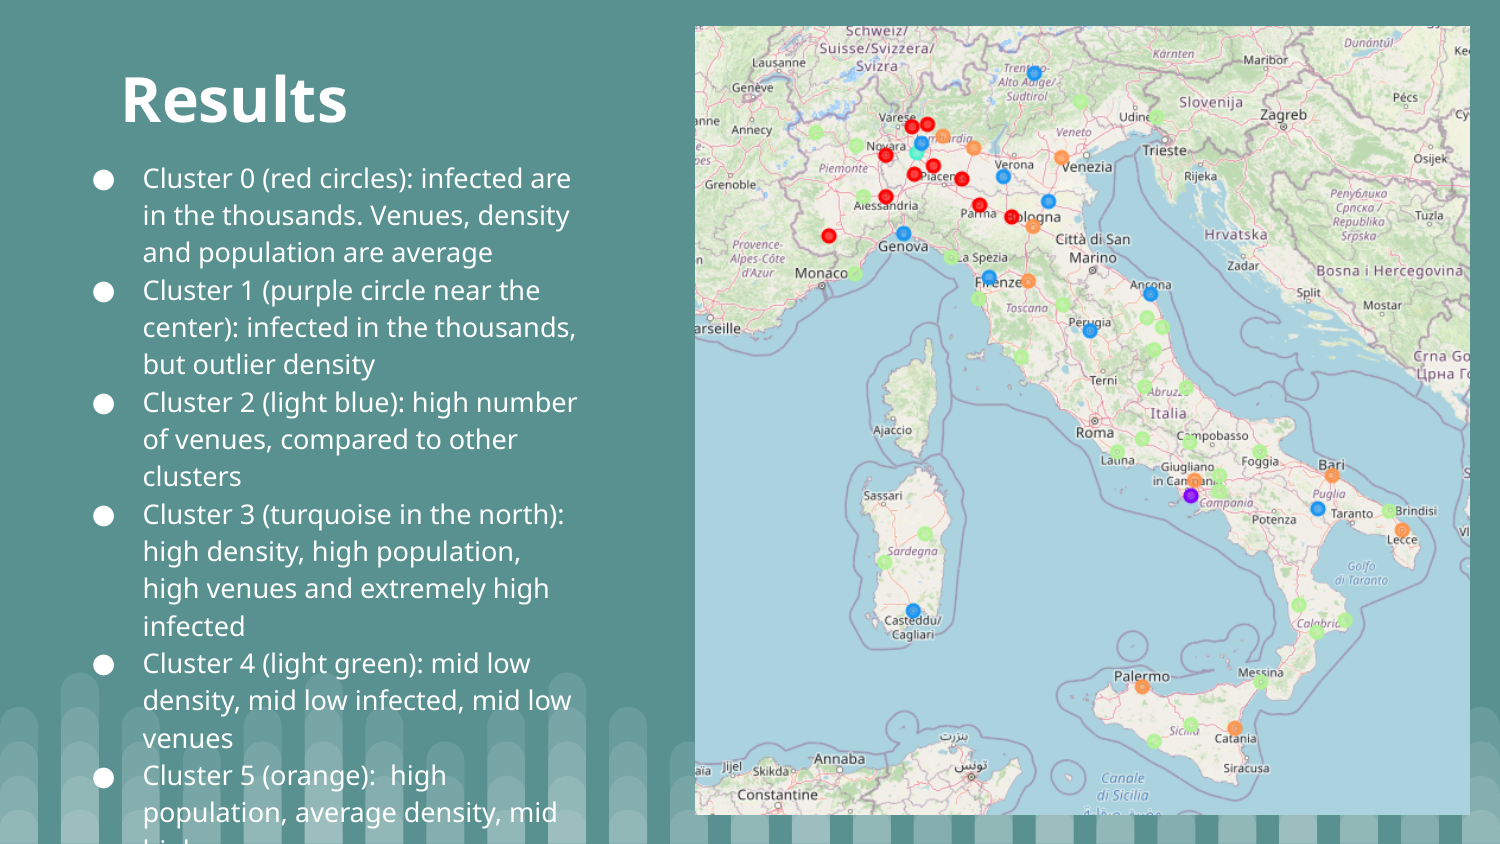

# Results
Cluster 0 (red circles): infected are in the thousands. Venues, density and population are average
Cluster 1 (purple circle near the center): infected in the thousands, but outlier density
Cluster 2 (light blue): high number of venues, compared to other clusters
Cluster 3 (turquoise in the north): high density, high population, high venues and extremely high infected
Cluster 4 (light green): mid low density, mid low infected, mid low venues
Cluster 5 (orange): high population, average density, mid high venues